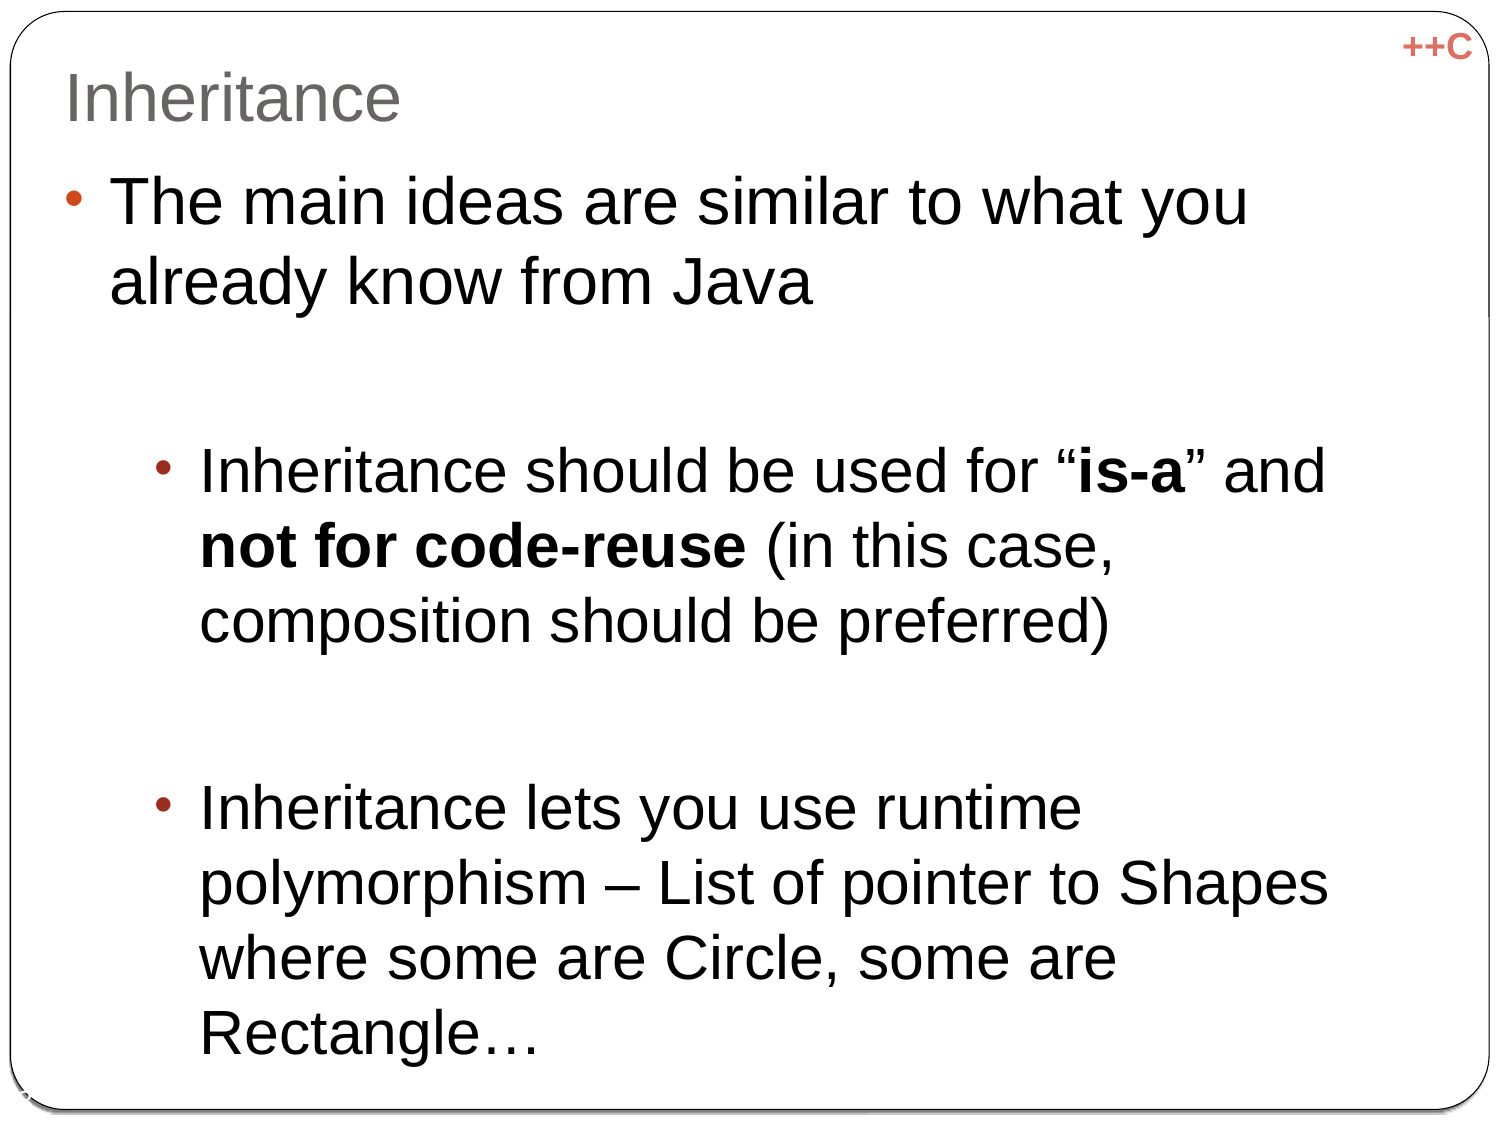

# Inheritance
The main ideas are similar to what you already know from Java
Inheritance should be used for “is-a” and not for code-reuse (in this case, composition should be preferred)
Inheritance lets you use runtime polymorphism – List of pointer to Shapes where some are Circle, some are Rectangle…